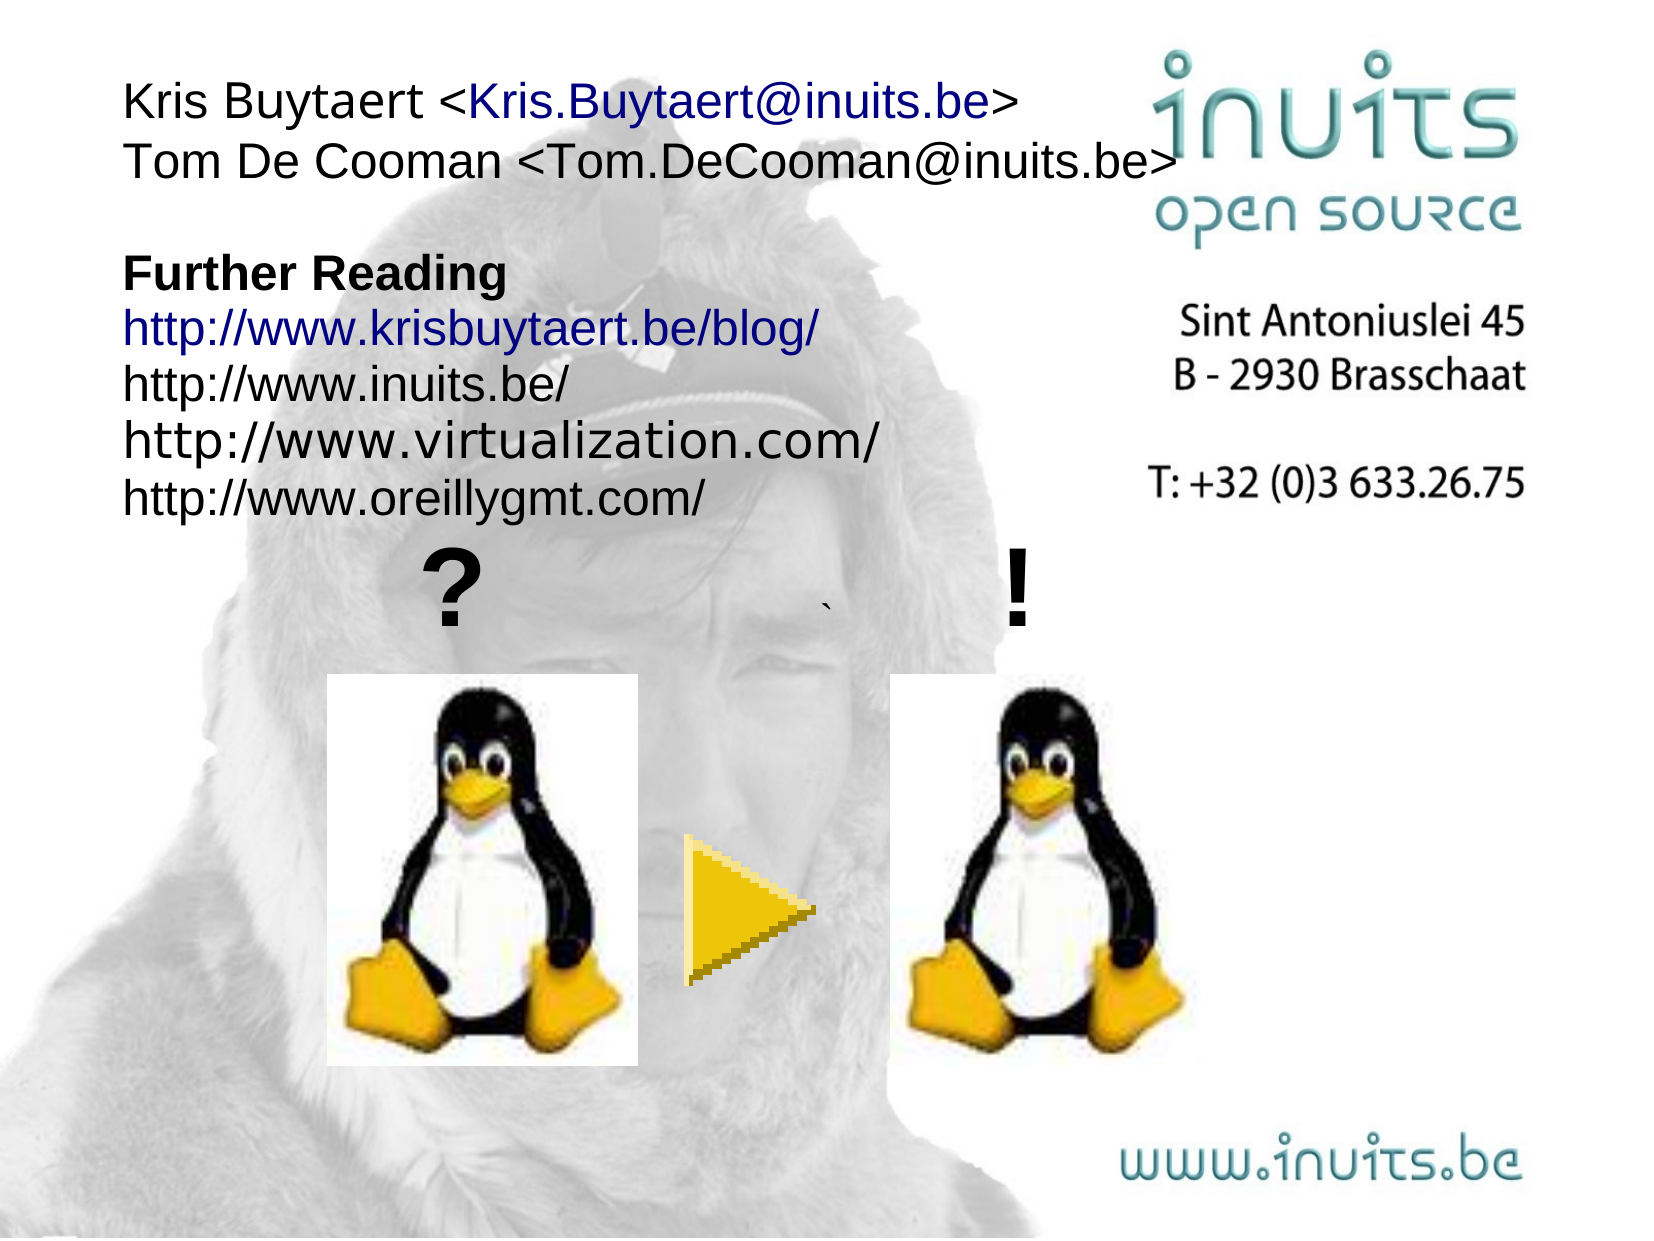

`
Kris Buytaert <Kris.Buytaert@inuits.be>
Tom De Cooman <Tom.DeCooman@inuits.be>
Further Reading
http://www.krisbuytaert.be/blog/
http://www.inuits.be/
http://www.virtualization.com/
http://www.oreillygmt.com/
#
?
!